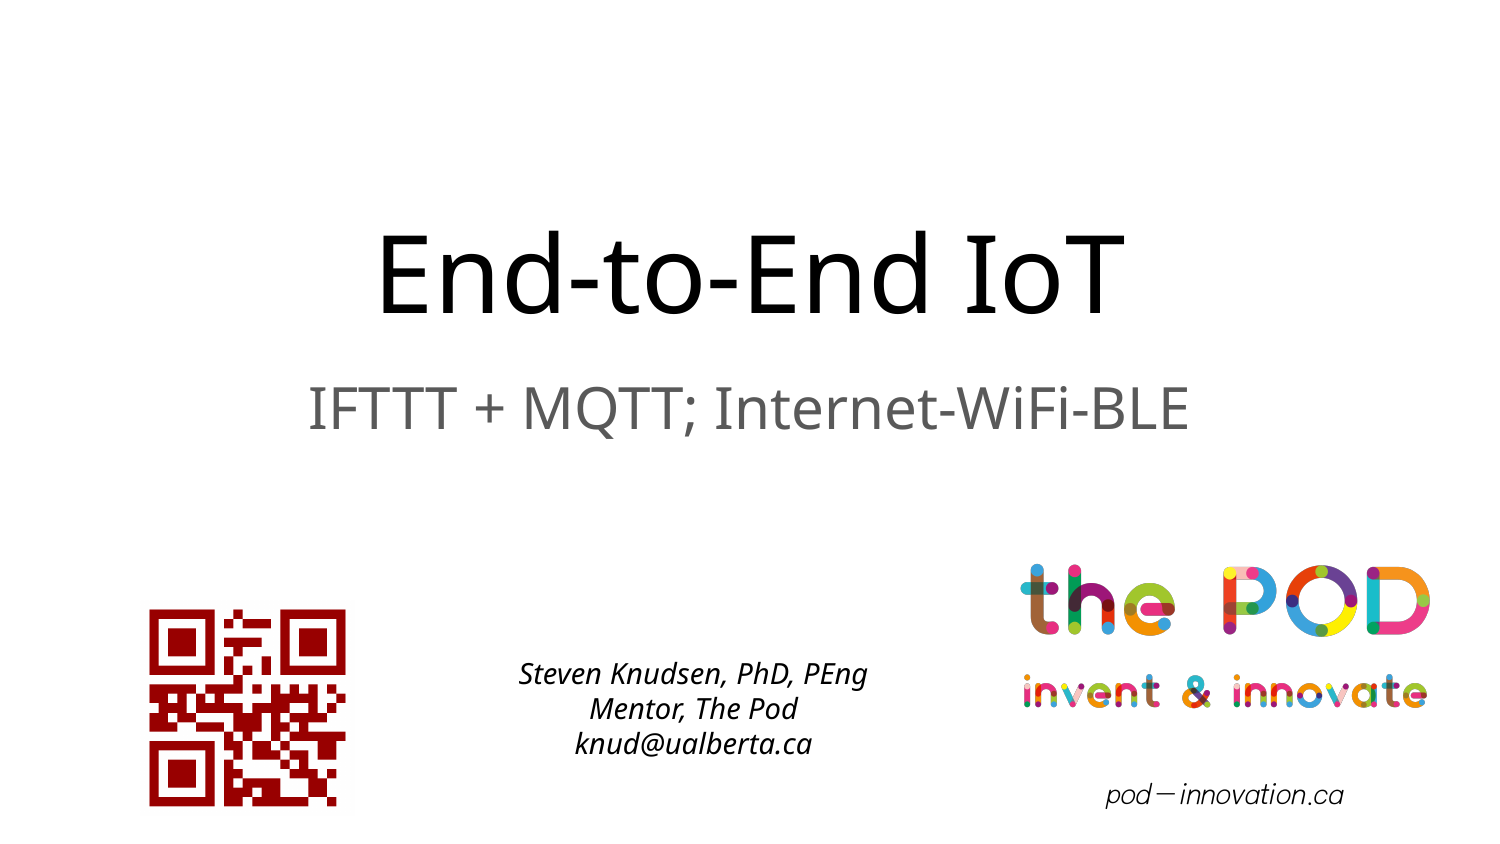

# End-to-End IoT
IFTTT + MQTT; Internet-WiFi-BLE
Steven Knudsen, PhD, PEng
Mentor, The Pod
knud@ualberta.ca